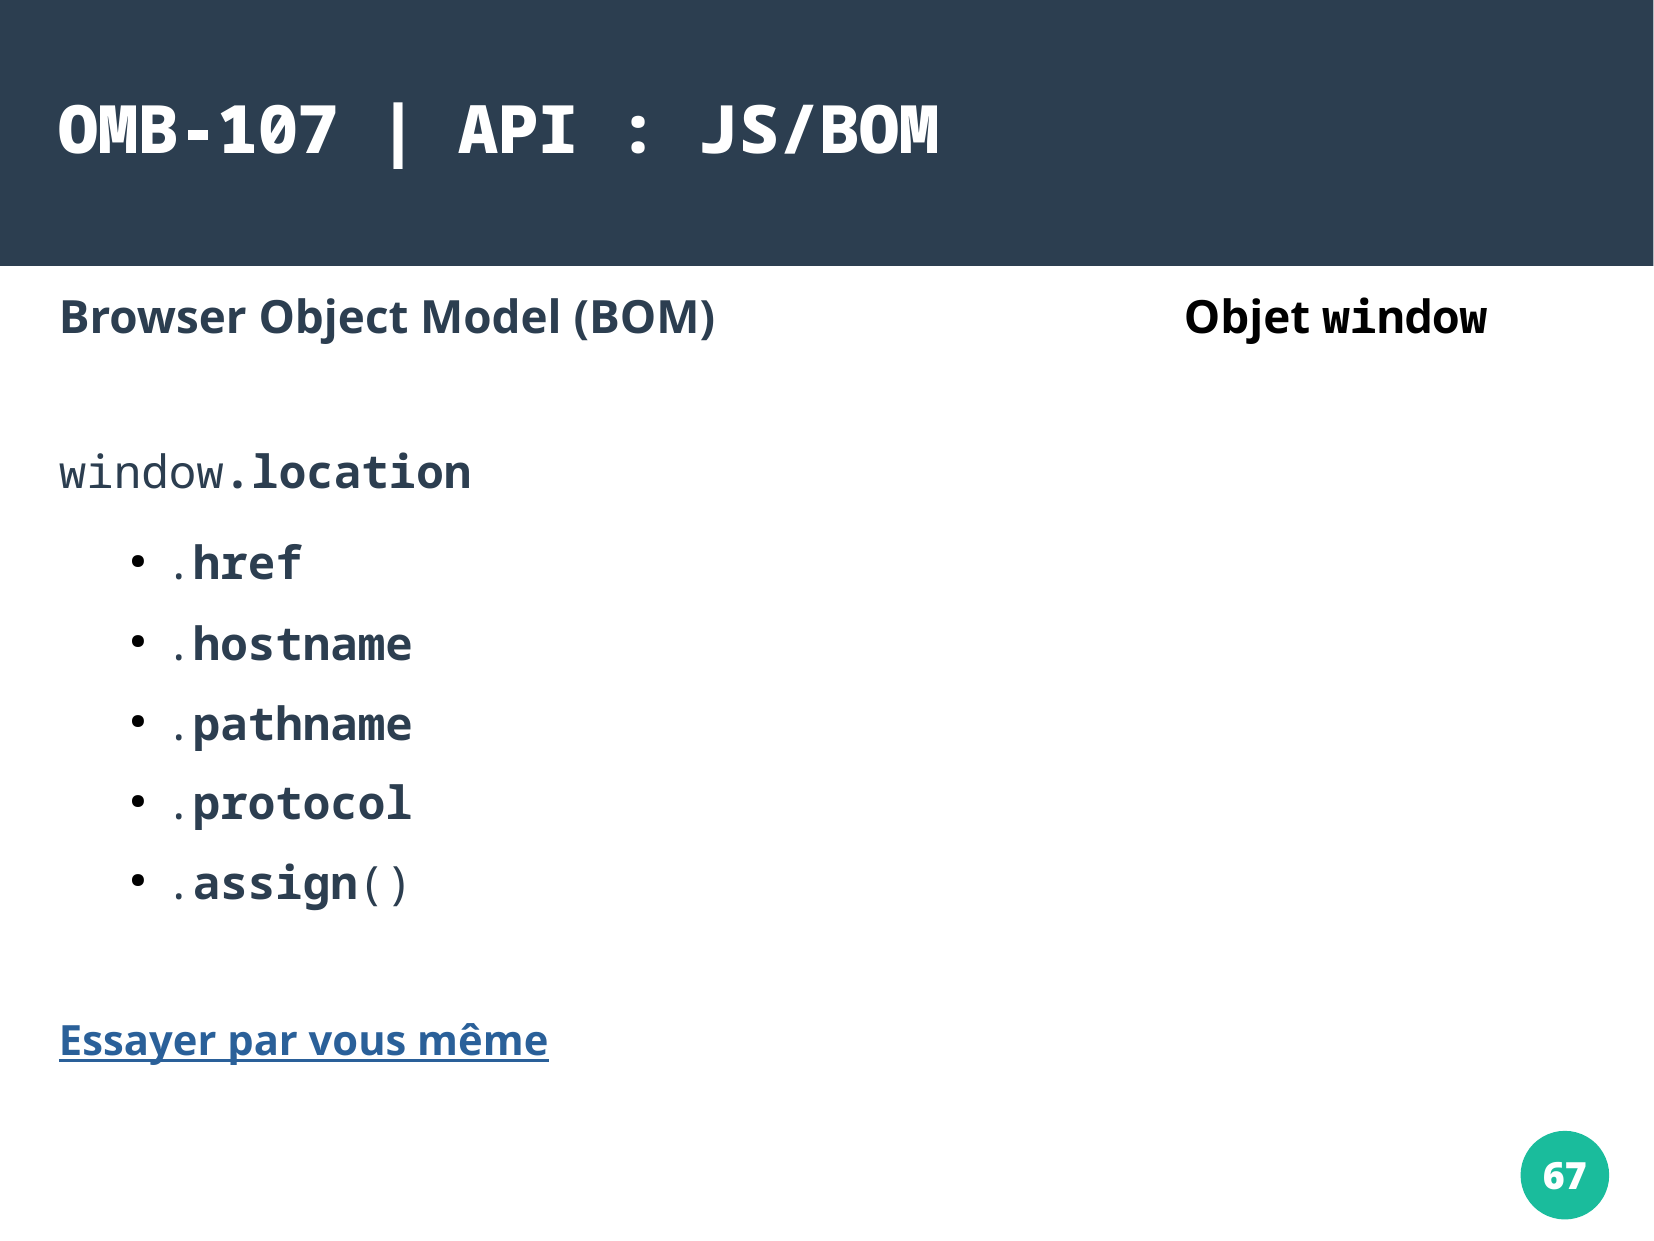

# OMB-107 | API : JS/BOM
Browser Object Model (BOM)					 		Objet window
window.location
.href
.hostname
.pathname
.protocol
.assign()
Essayer par vous même
67